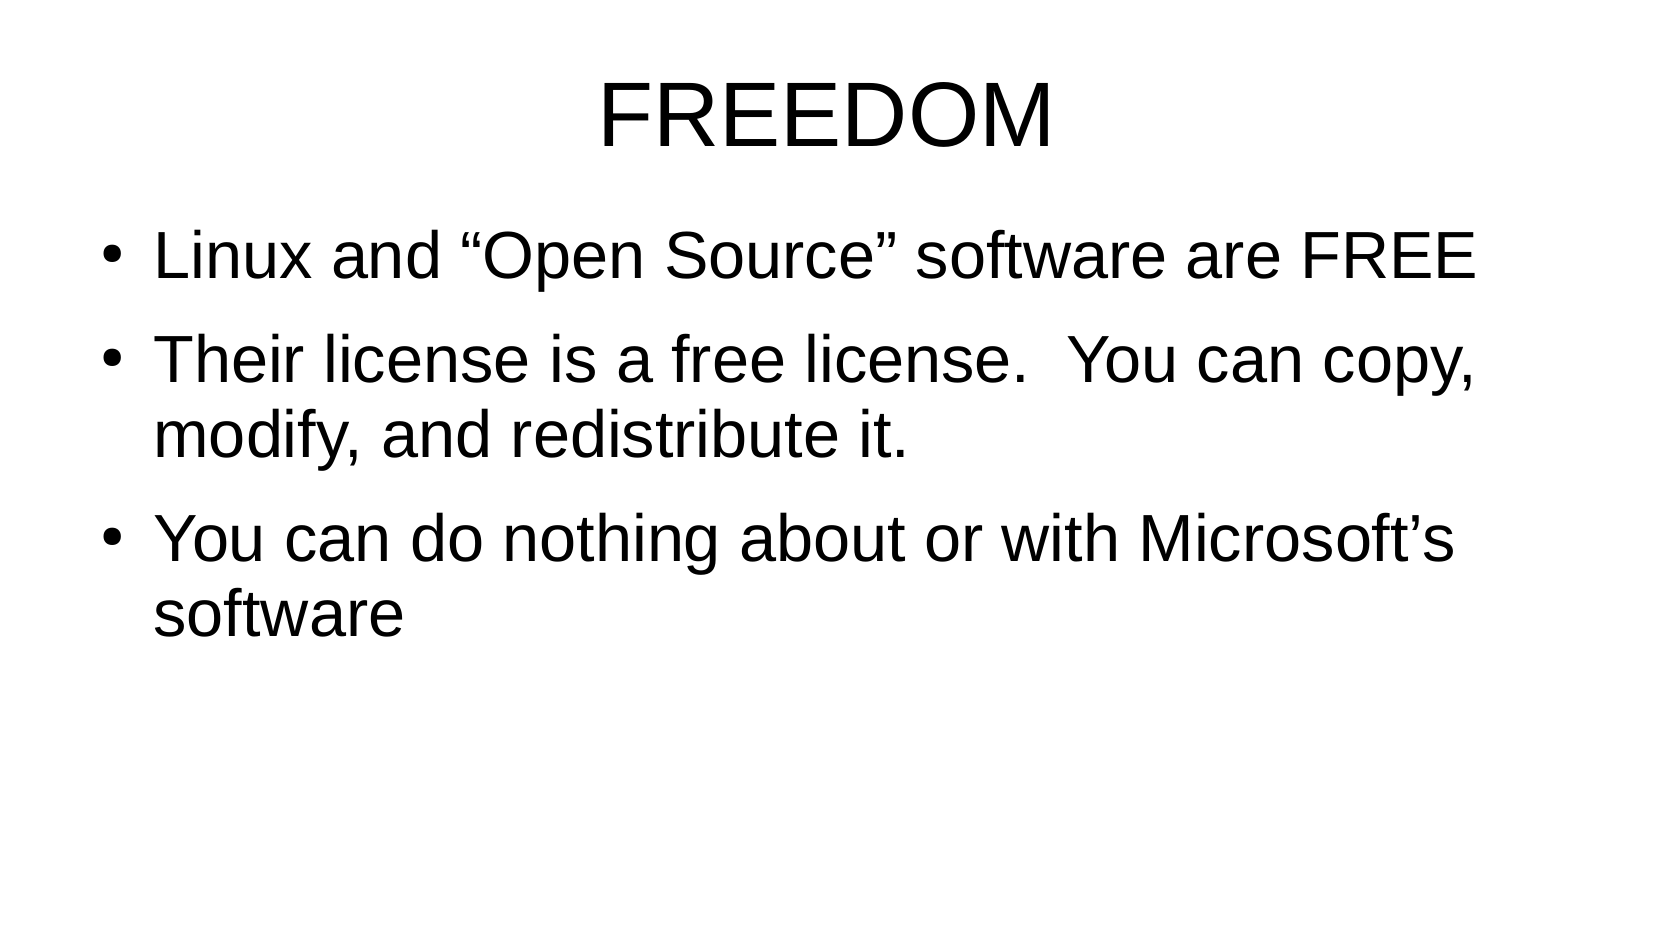

# FREEDOM
Linux and “Open Source” software are FREE
Their license is a free license. You can copy, modify, and redistribute it.
You can do nothing about or with Microsoft’s software